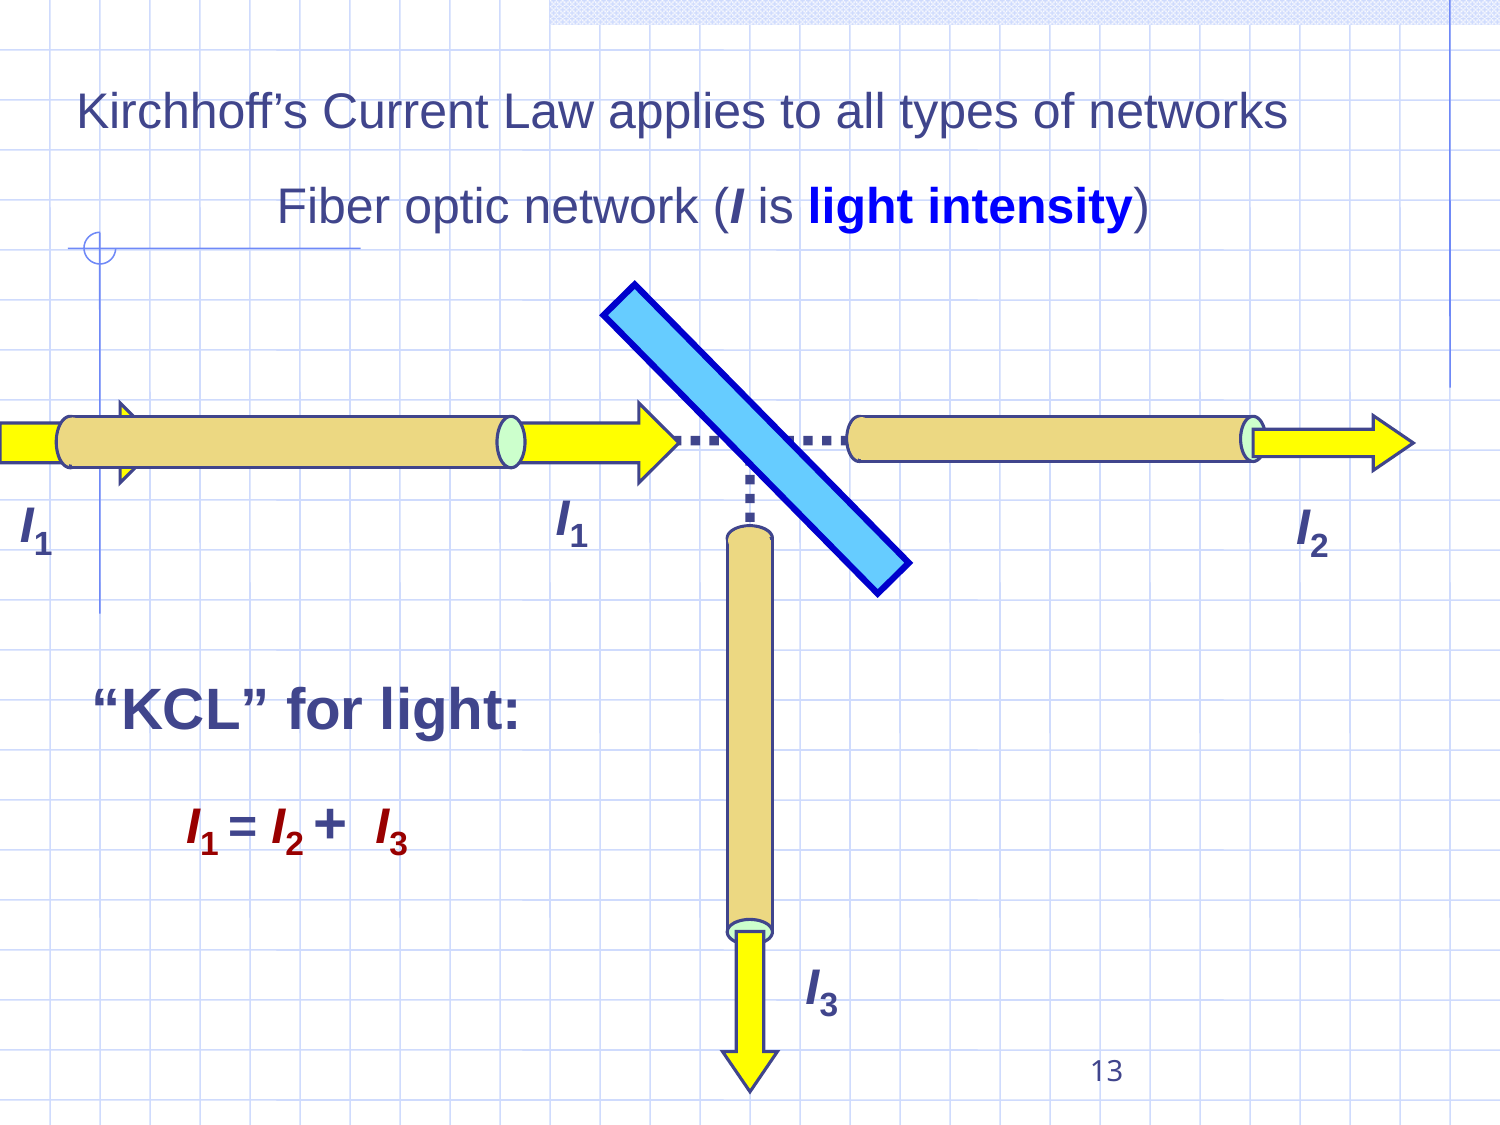

Kirchhoff’s Current Law applies to all types of networks
Fiber optic network (I is light intensity)
I1
I1
I2
“KCL” for light:
I1 = I2 + I3
I3